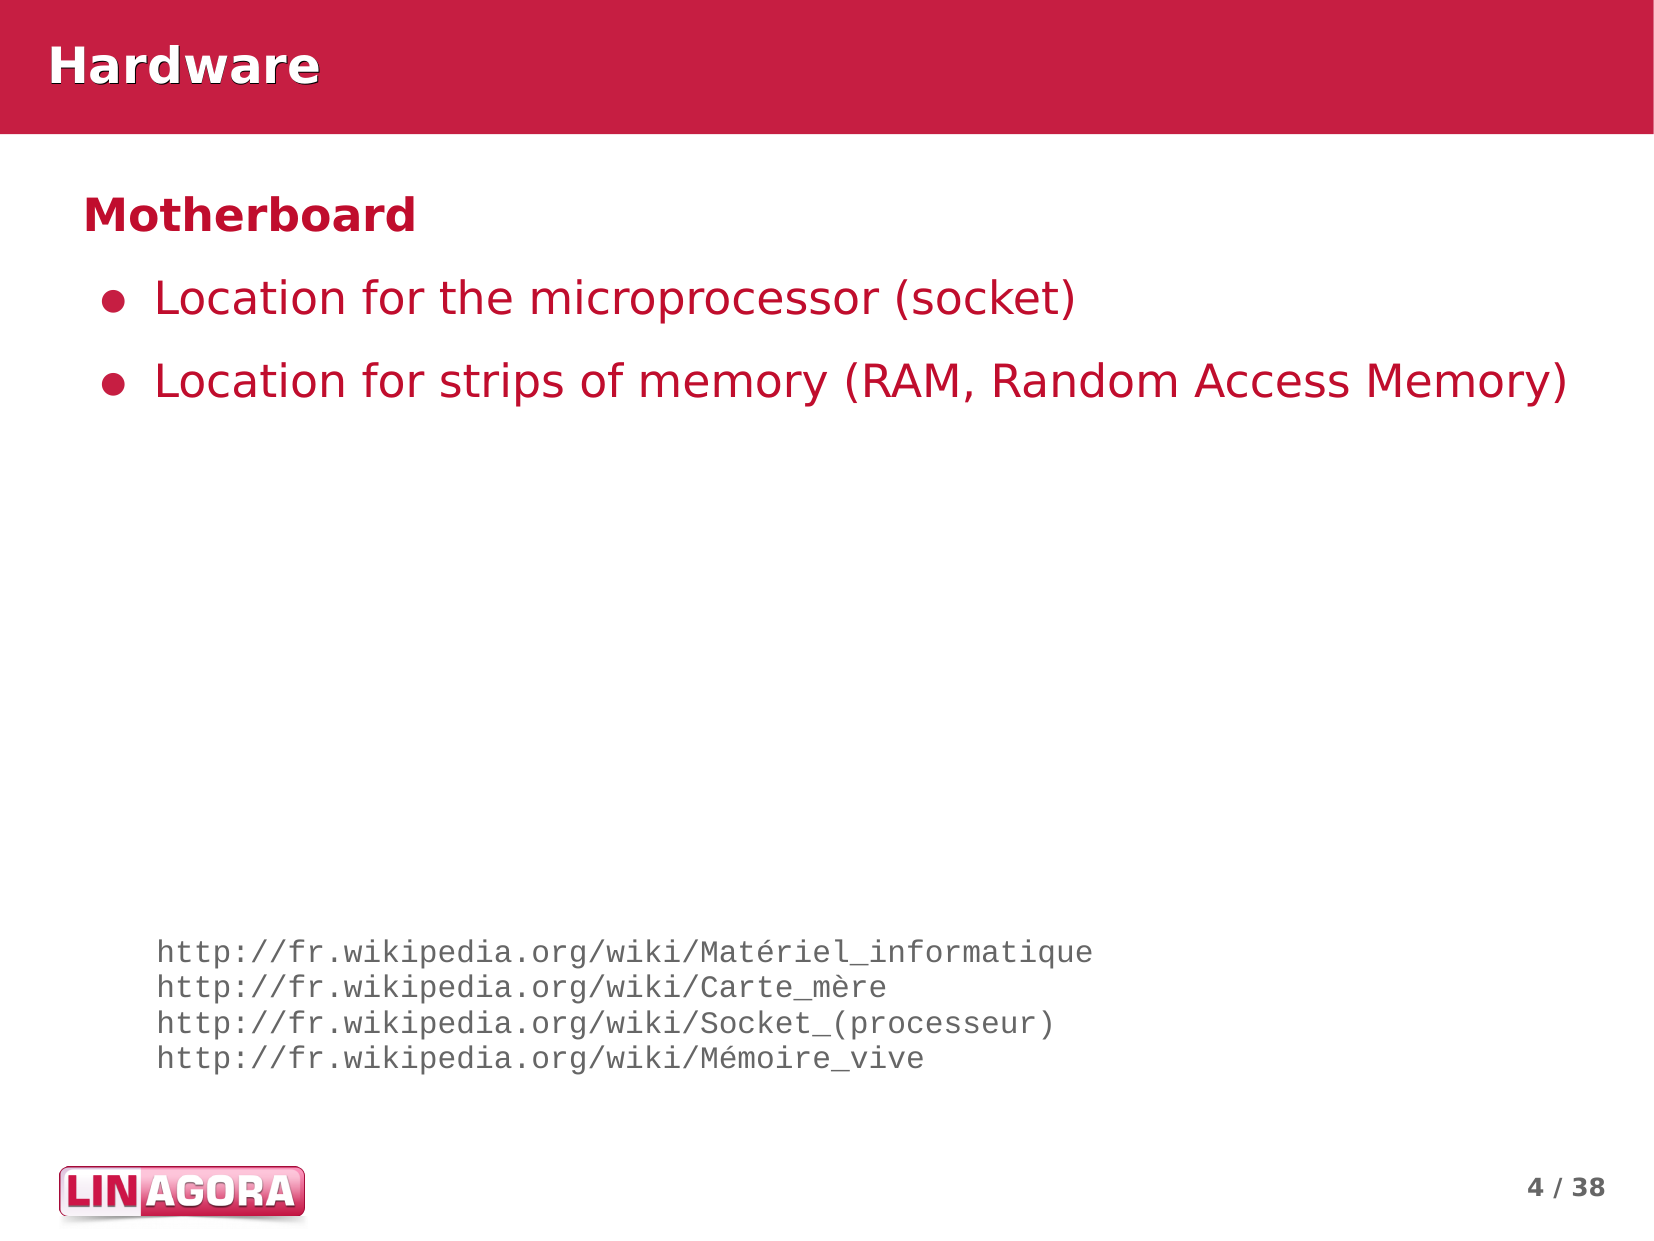

# Hardware
Motherboard
Location for the microprocessor (socket)
Location for strips of memory (RAM, Random Access Memory)
http://fr.wikipedia.org/wiki/Matériel_informatique
http://fr.wikipedia.org/wiki/Carte_mère
http://fr.wikipedia.org/wiki/Socket_(processeur)
http://fr.wikipedia.org/wiki/Mémoire_vive